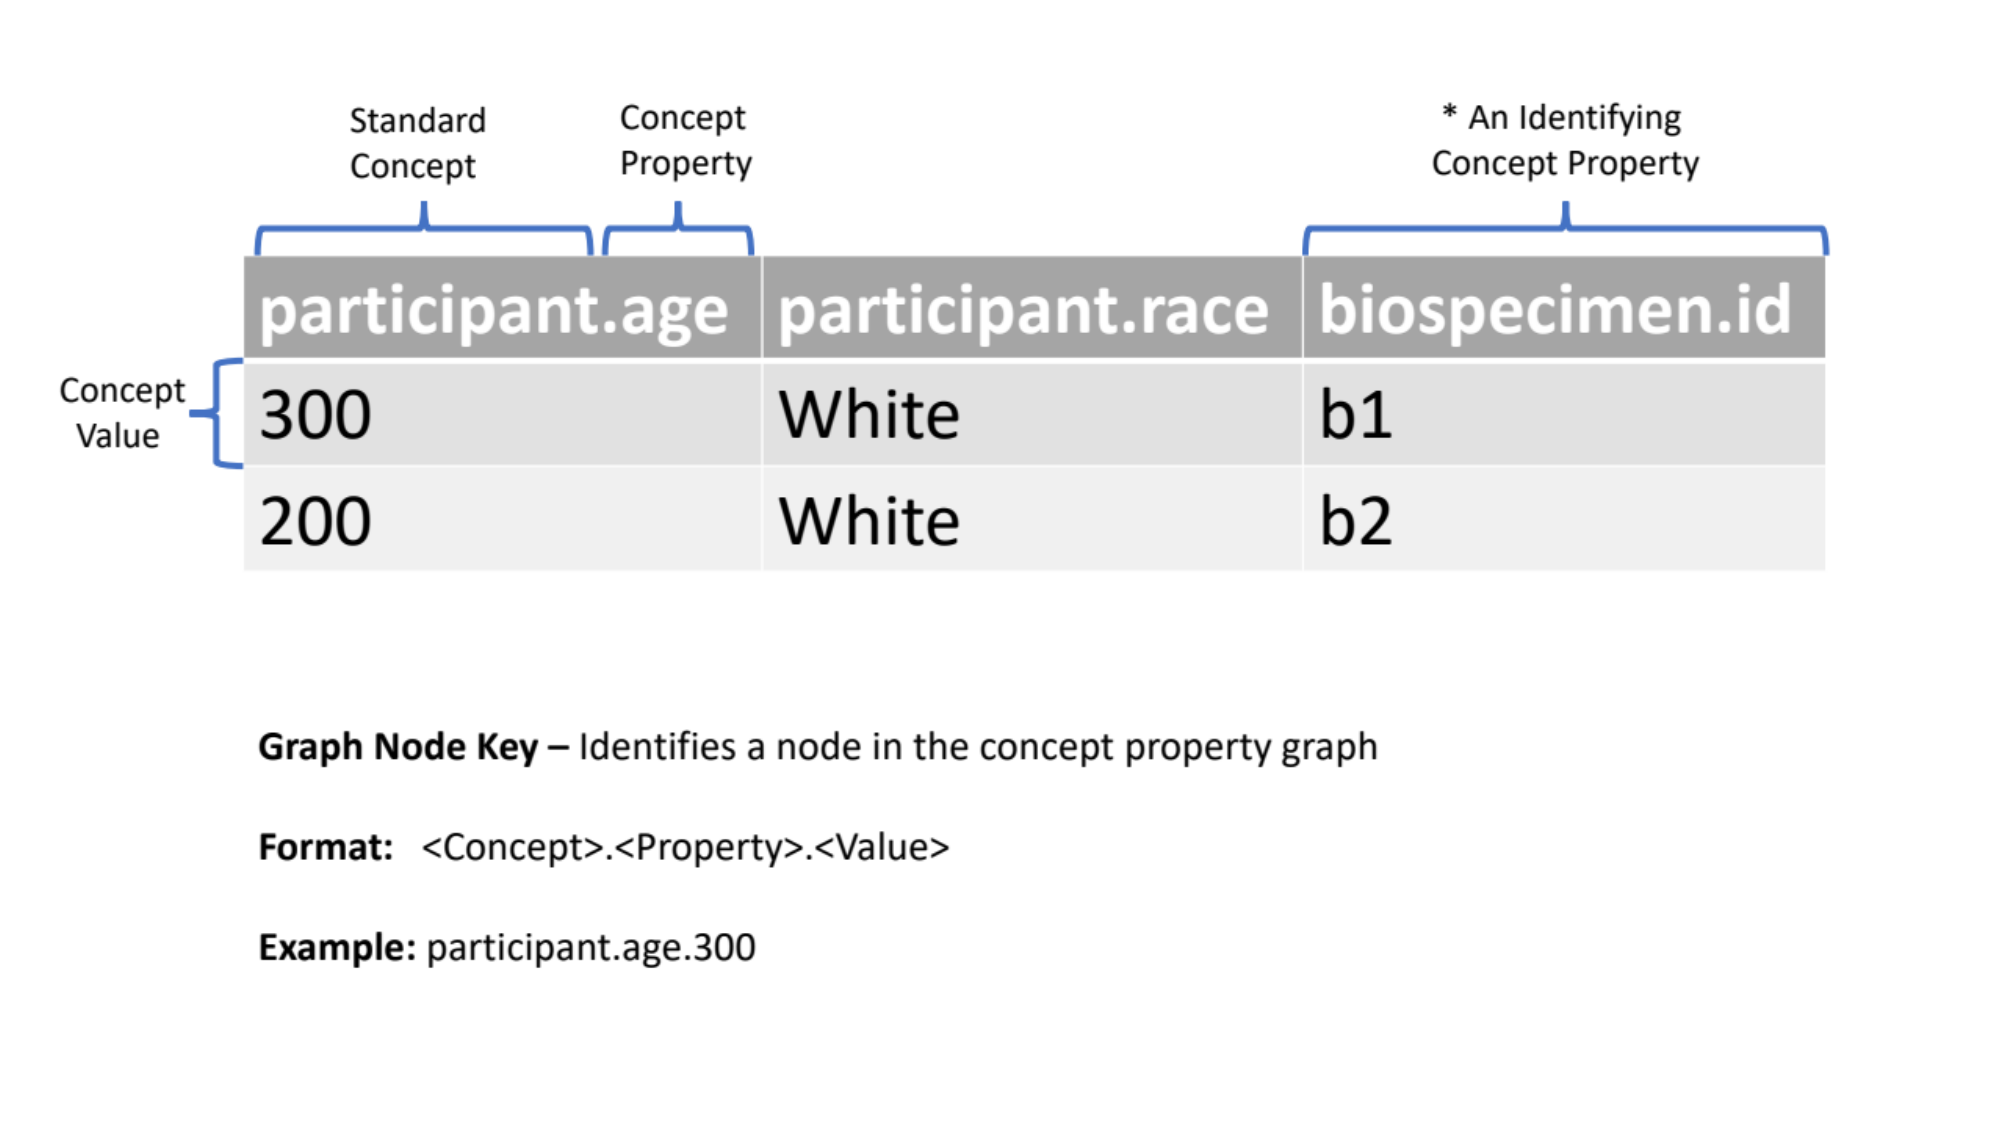

Concept
Property
* An Identifying
Concept Property
Standard
Concept
| participant.age | participant.race | biospecimen.id |
| --- | --- | --- |
| 300 | White | b1 |
| 200 | White | b2 |
 Concept
Value
Graph Node Key – Identifies a node in the concept property graph
Format: <Concept>.<Property>.<Value>
Example: participant.age.300